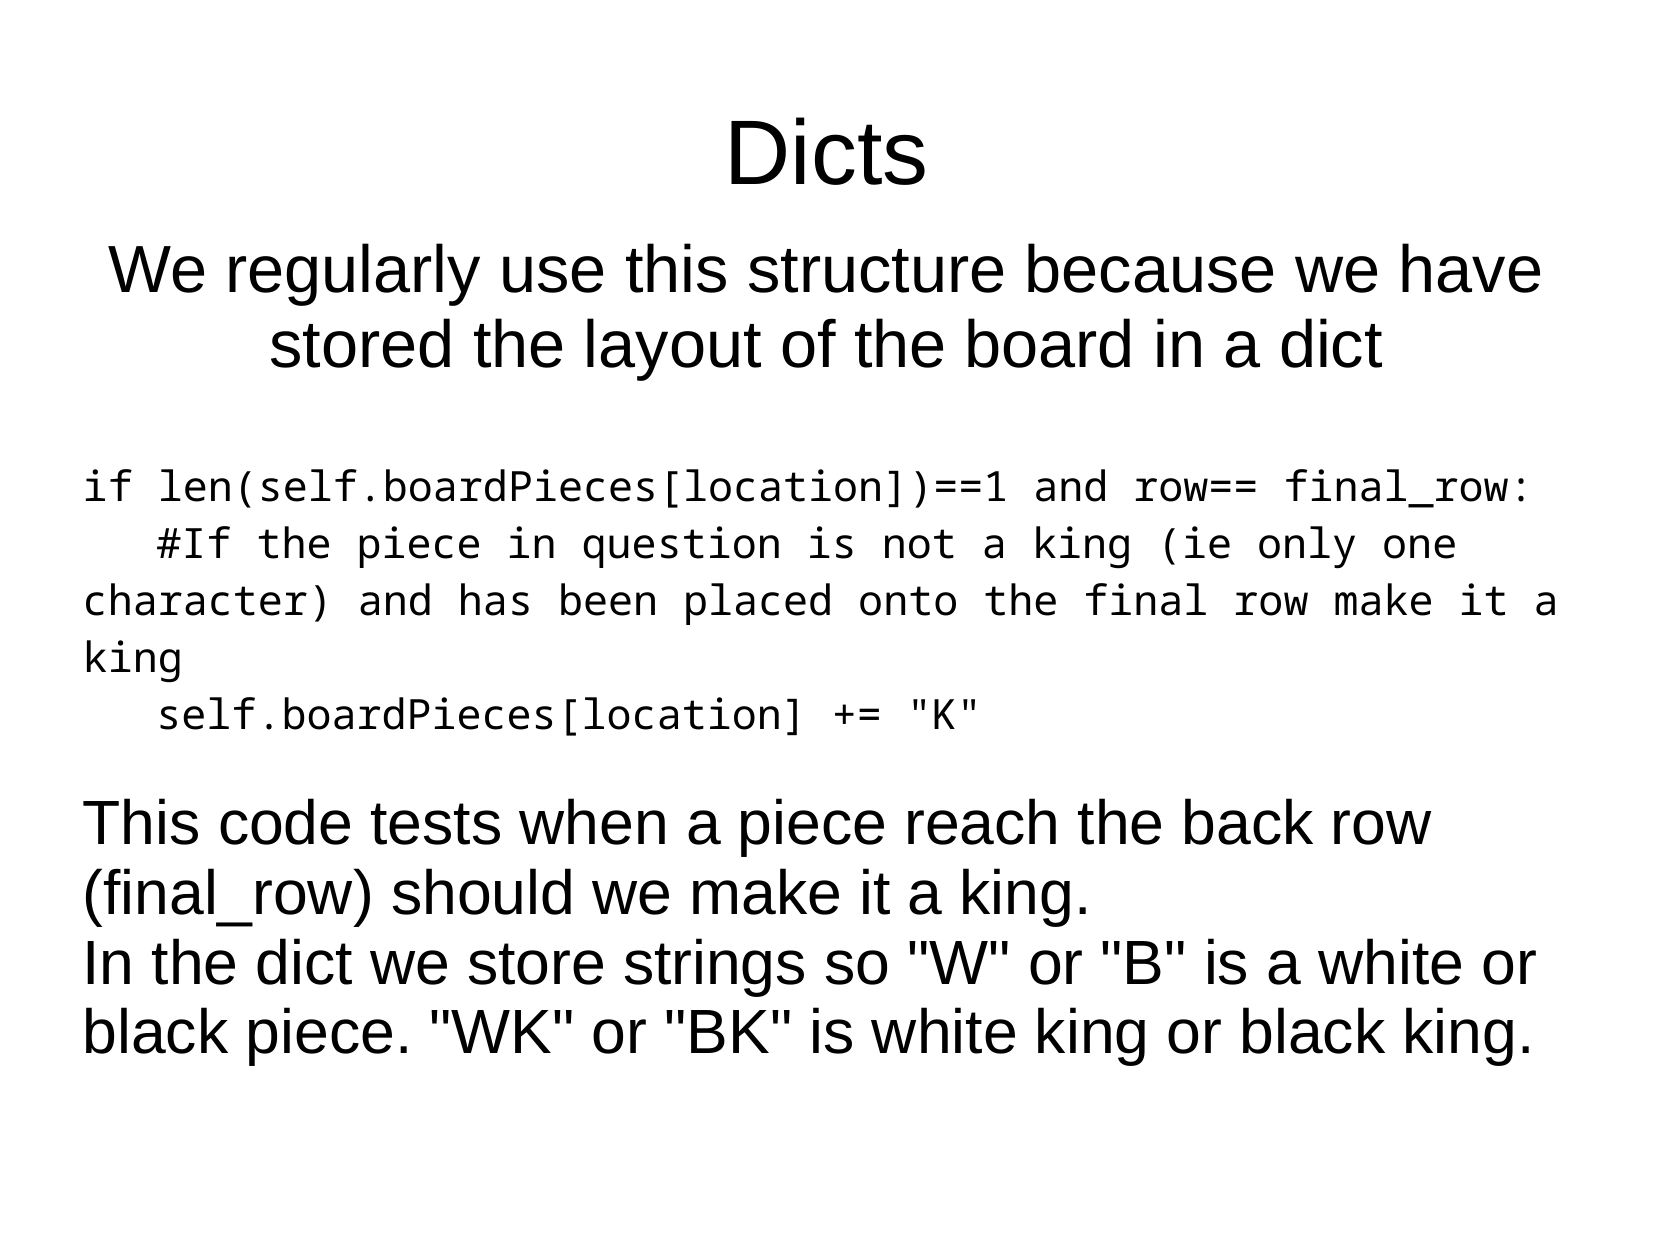

# Dicts
We regularly use this structure because we have stored the layout of the board in a dict
if len(self.boardPieces[location])==1 and row== final_row:
	#If the piece in question is not a king (ie only one character) and has been placed onto the final row make it a king
	self.boardPieces[location] += "K"
This code tests when a piece reach the back row (final_row) should we make it a king.
In the dict we store strings so "W" or "B" is a white or black piece. "WK" or "BK" is white king or black king.